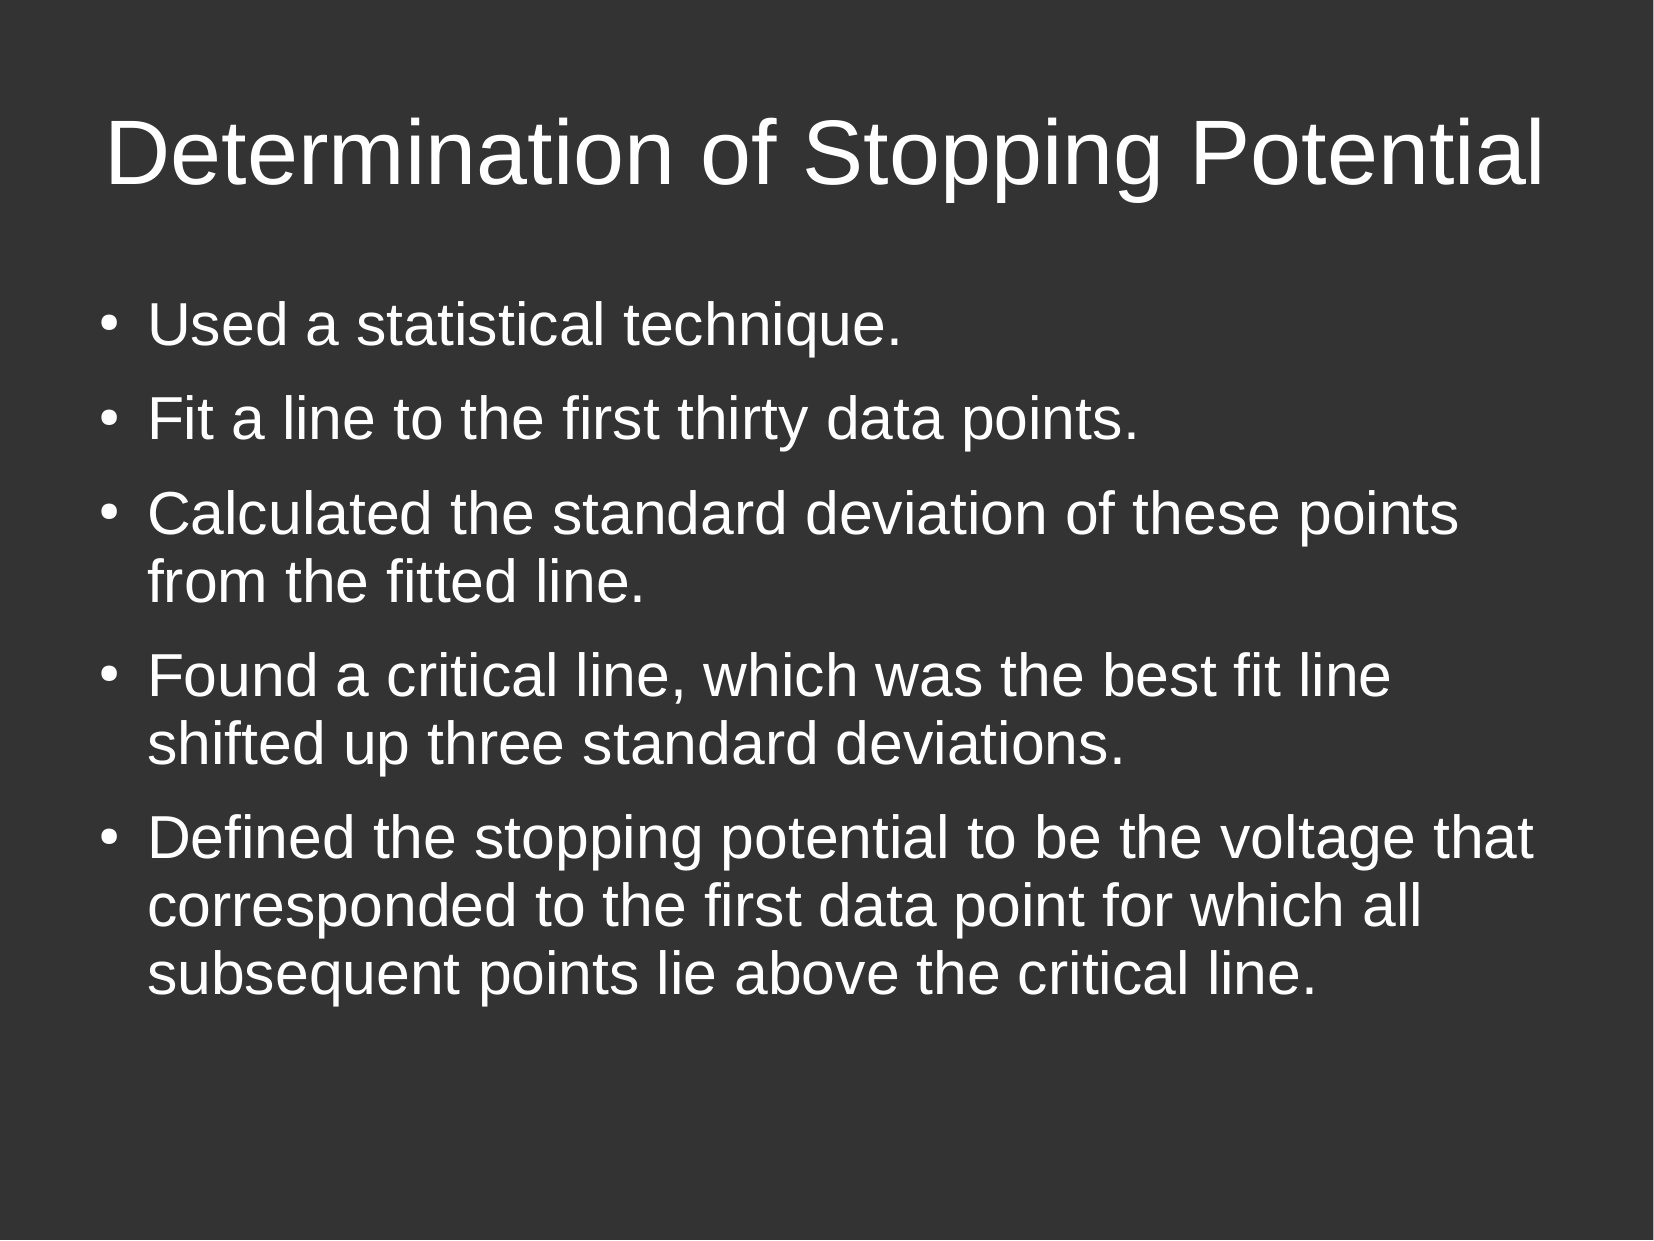

# Determination of Stopping Potential
Used a statistical technique.
Fit a line to the first thirty data points.
Calculated the standard deviation of these points from the fitted line.
Found a critical line, which was the best fit line shifted up three standard deviations.
Defined the stopping potential to be the voltage that corresponded to the first data point for which all subsequent points lie above the critical line.